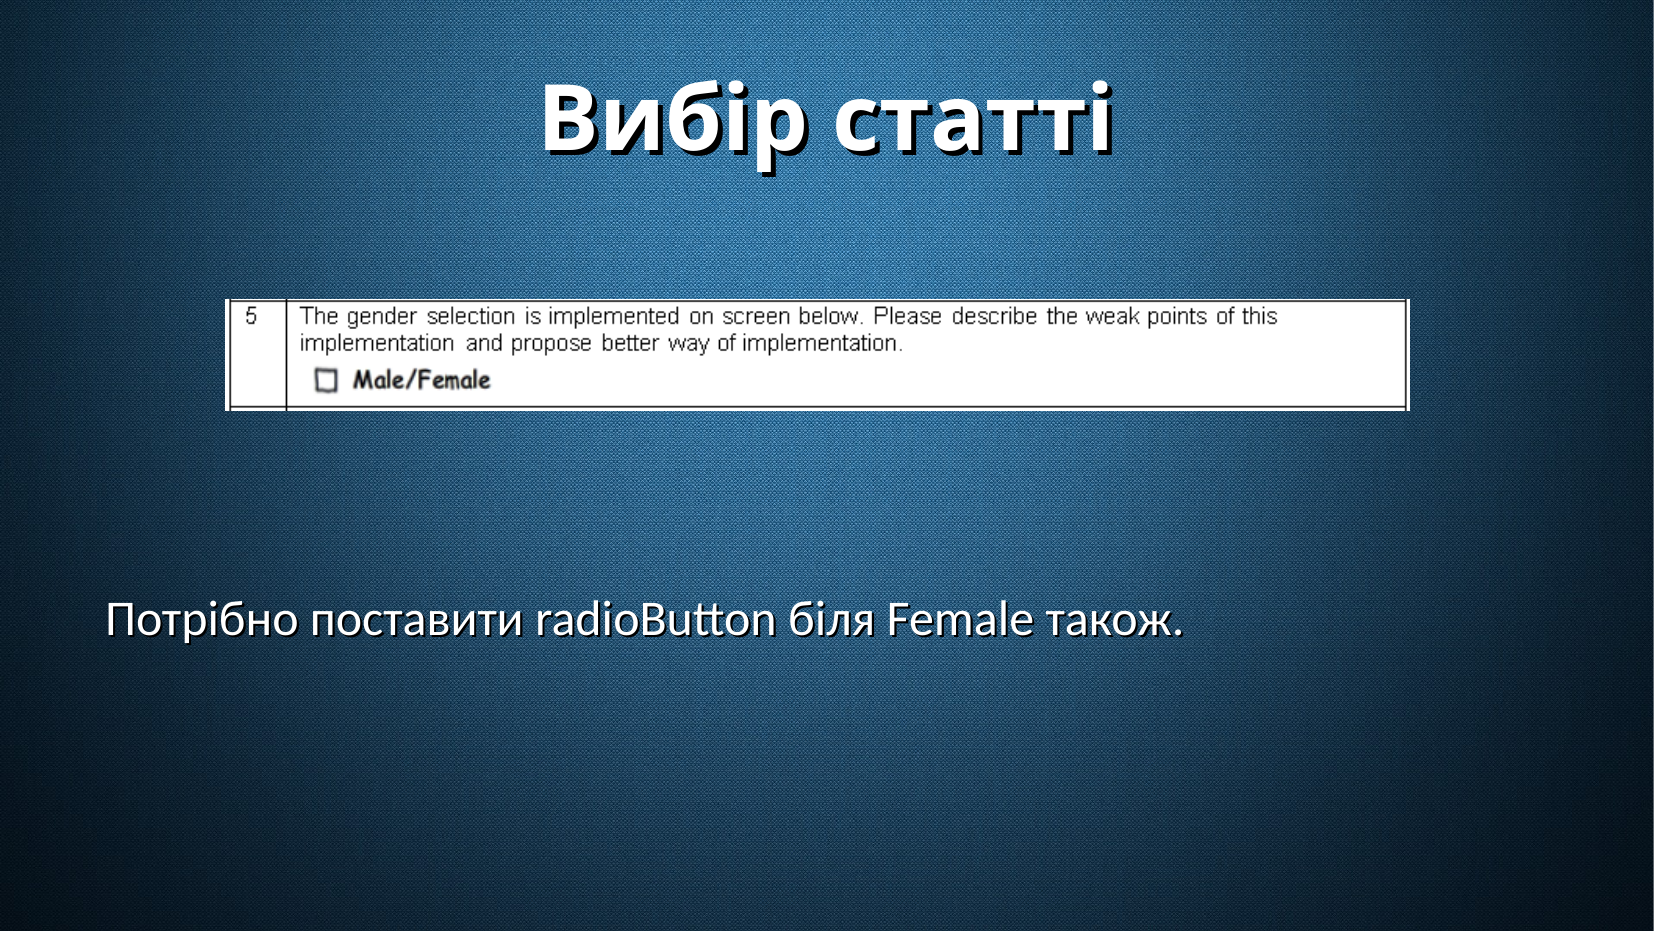

# Вибір статті
Потрібно поставити radioButton біля Female також.